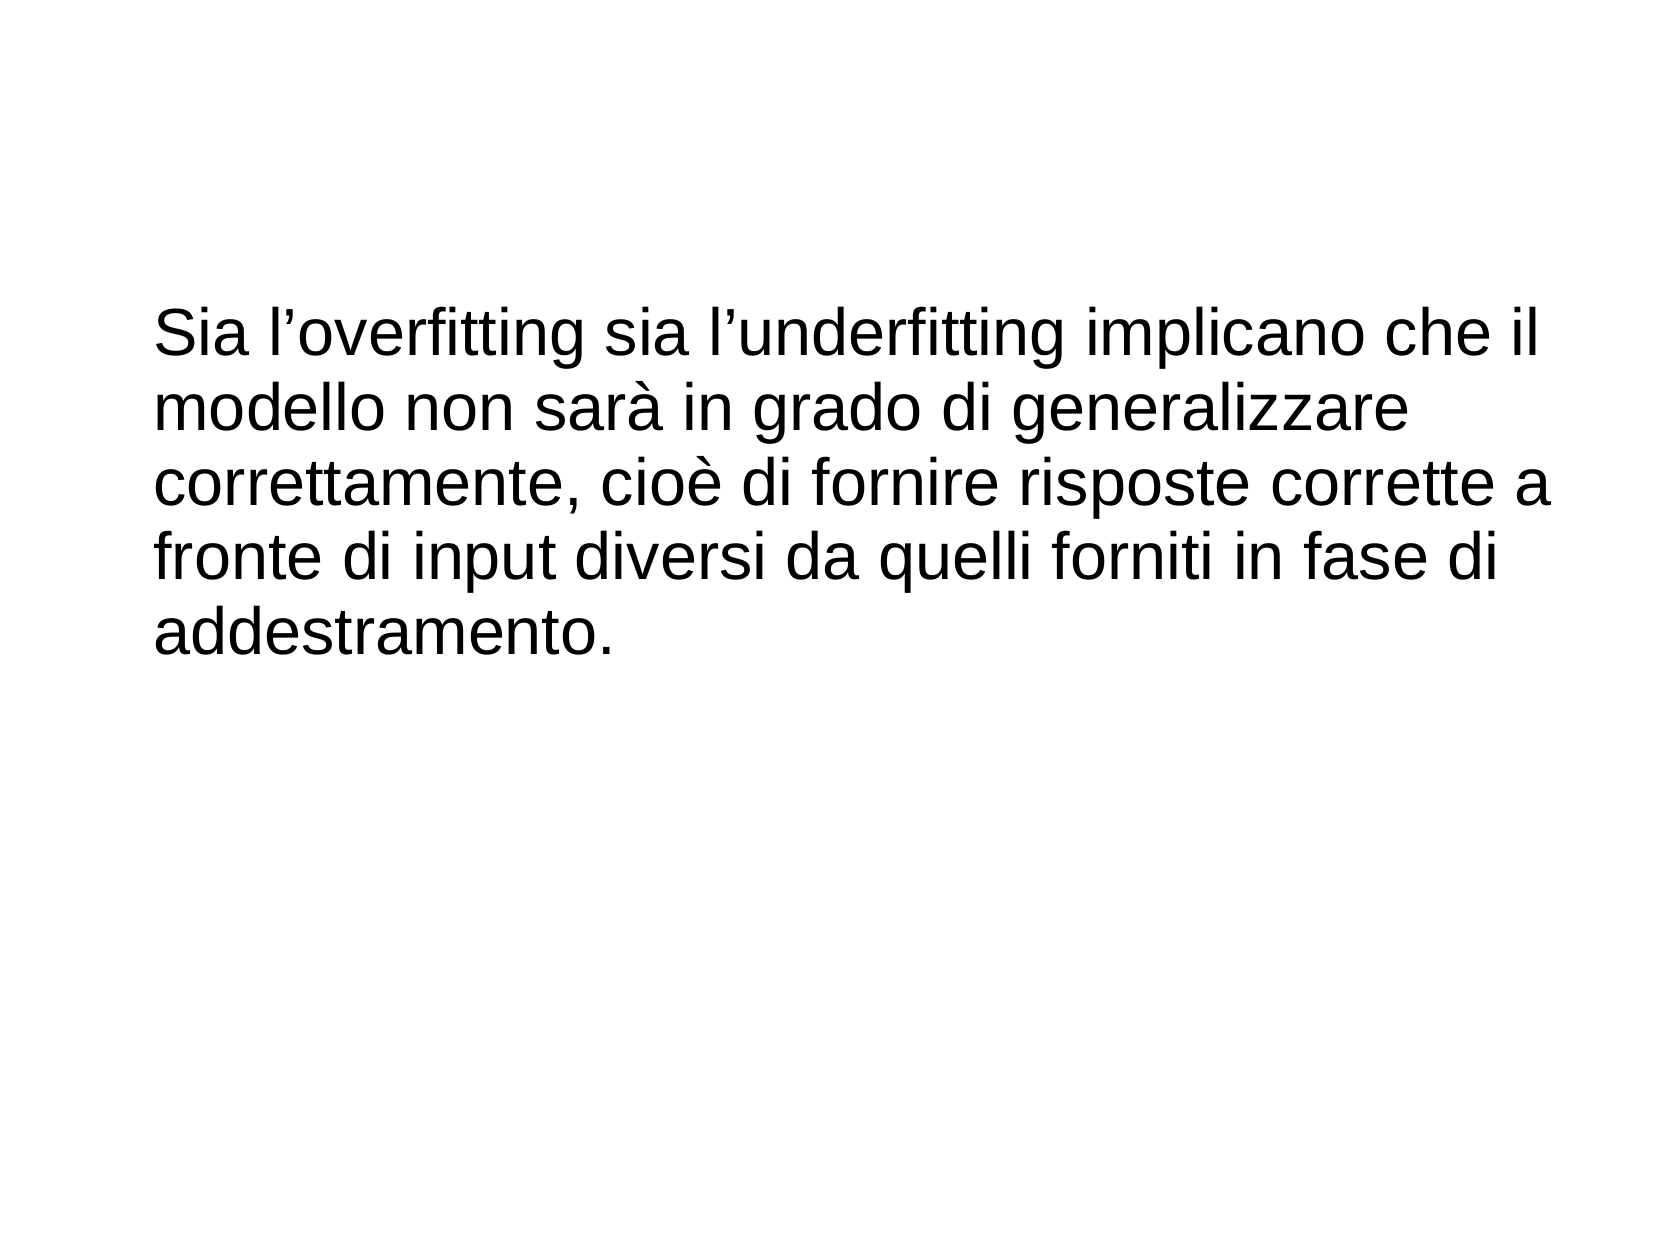

# Sia l’overfitting sia l’underfitting implicano che il modello non sarà in grado di generalizzare correttamente, cioè di fornire risposte corrette a fronte di input diversi da quelli forniti in fase di addestramento.